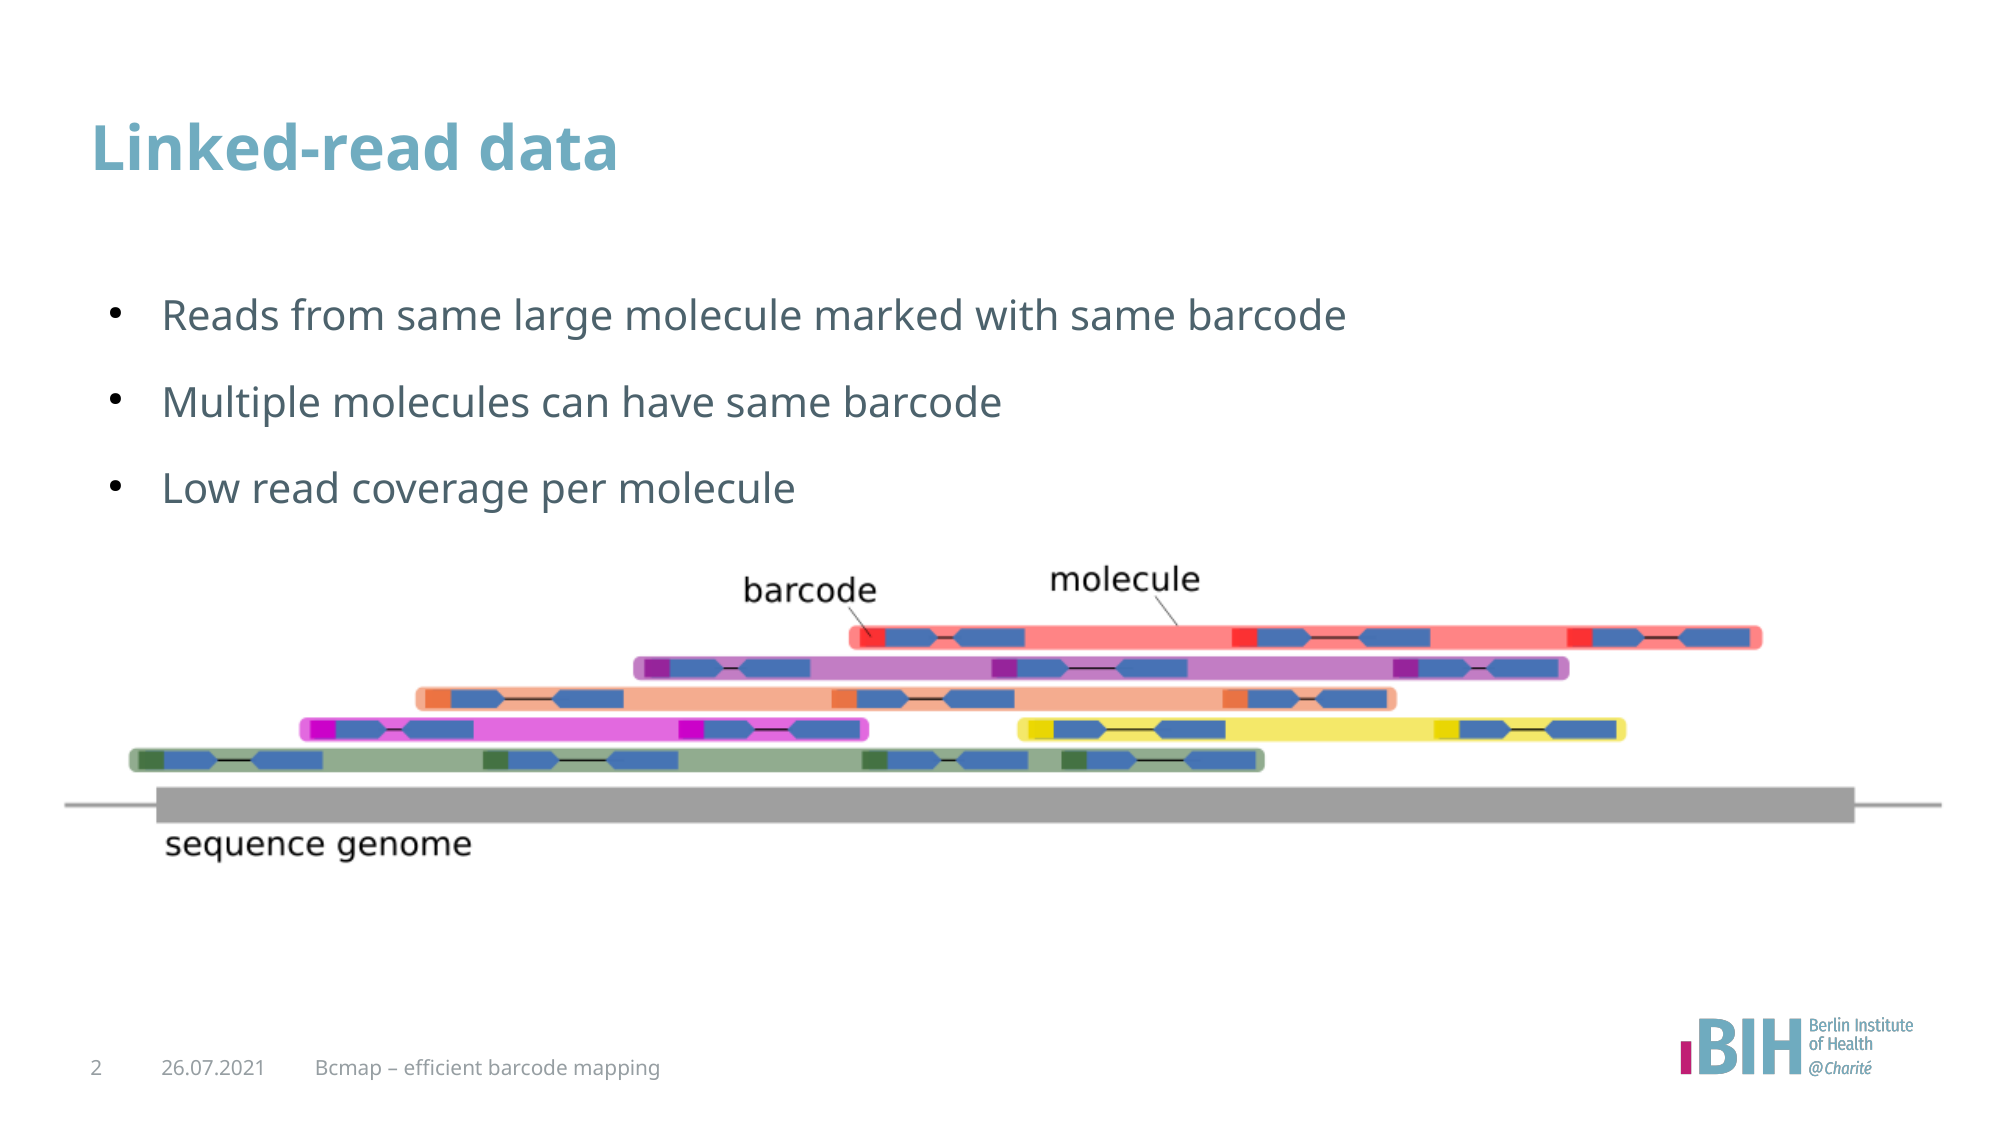

# Linked-read data
Reads from same large molecule marked with same barcode
Multiple molecules can have same barcode
Low read coverage per molecule
26.07.2021
Bcmap – efficient barcode mapping